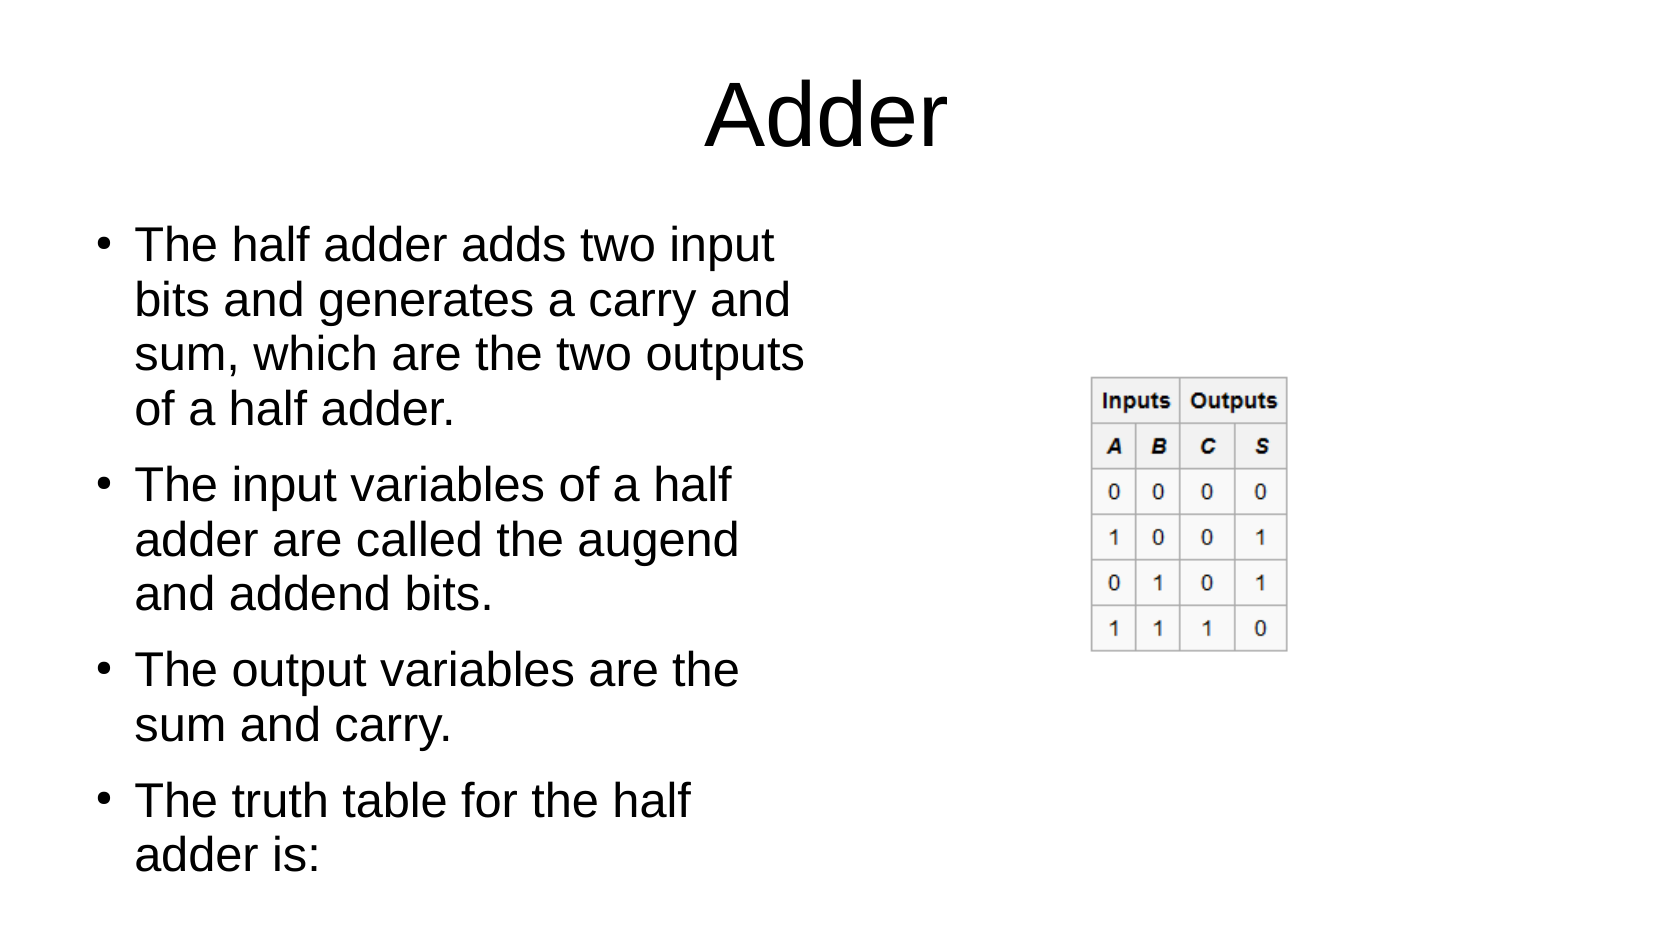

# Adder
The half adder adds two input bits and generates a carry and sum, which are the two outputs of a half adder.
The input variables of a half adder are called the augend and addend bits.
The output variables are the sum and carry.
The truth table for the half adder is: